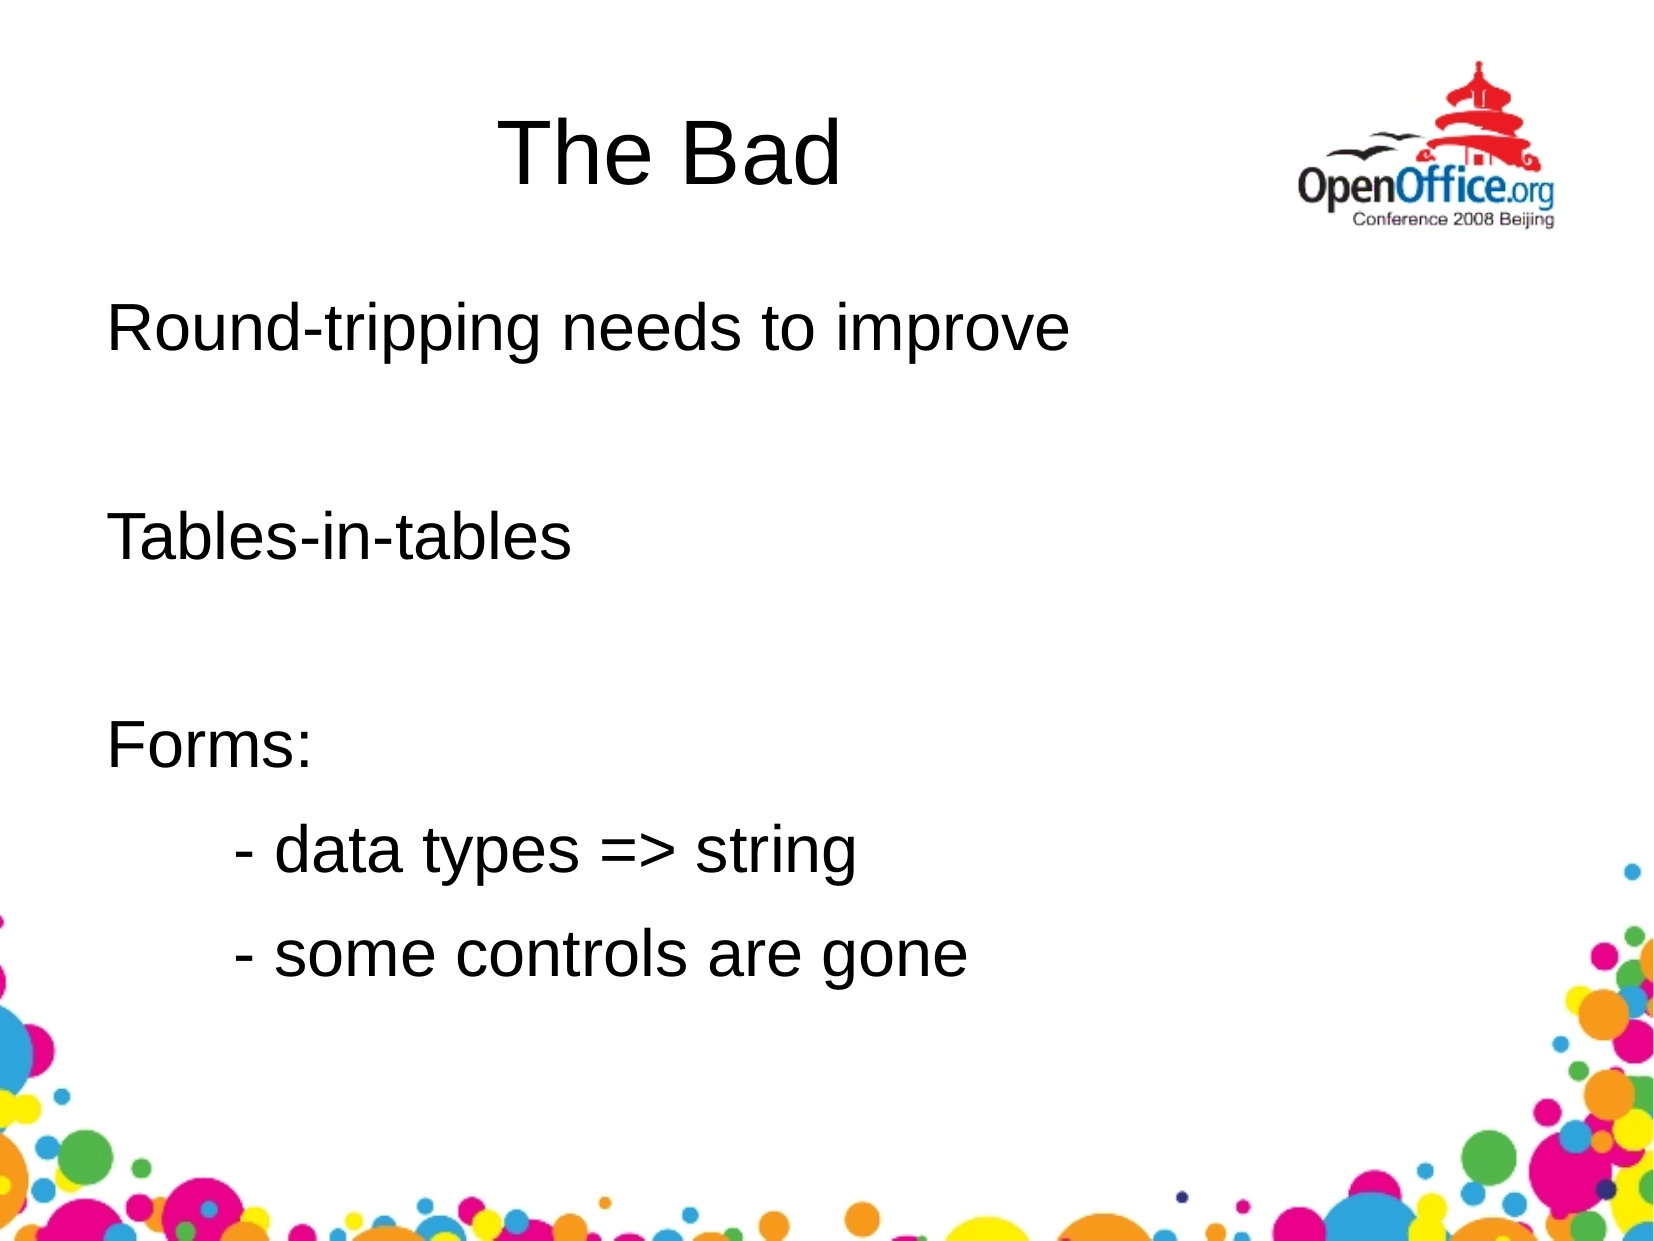

# The Bad
Round-tripping needs to improve
Tables-in-tables
Forms:
	- data types => string
	- some controls are gone